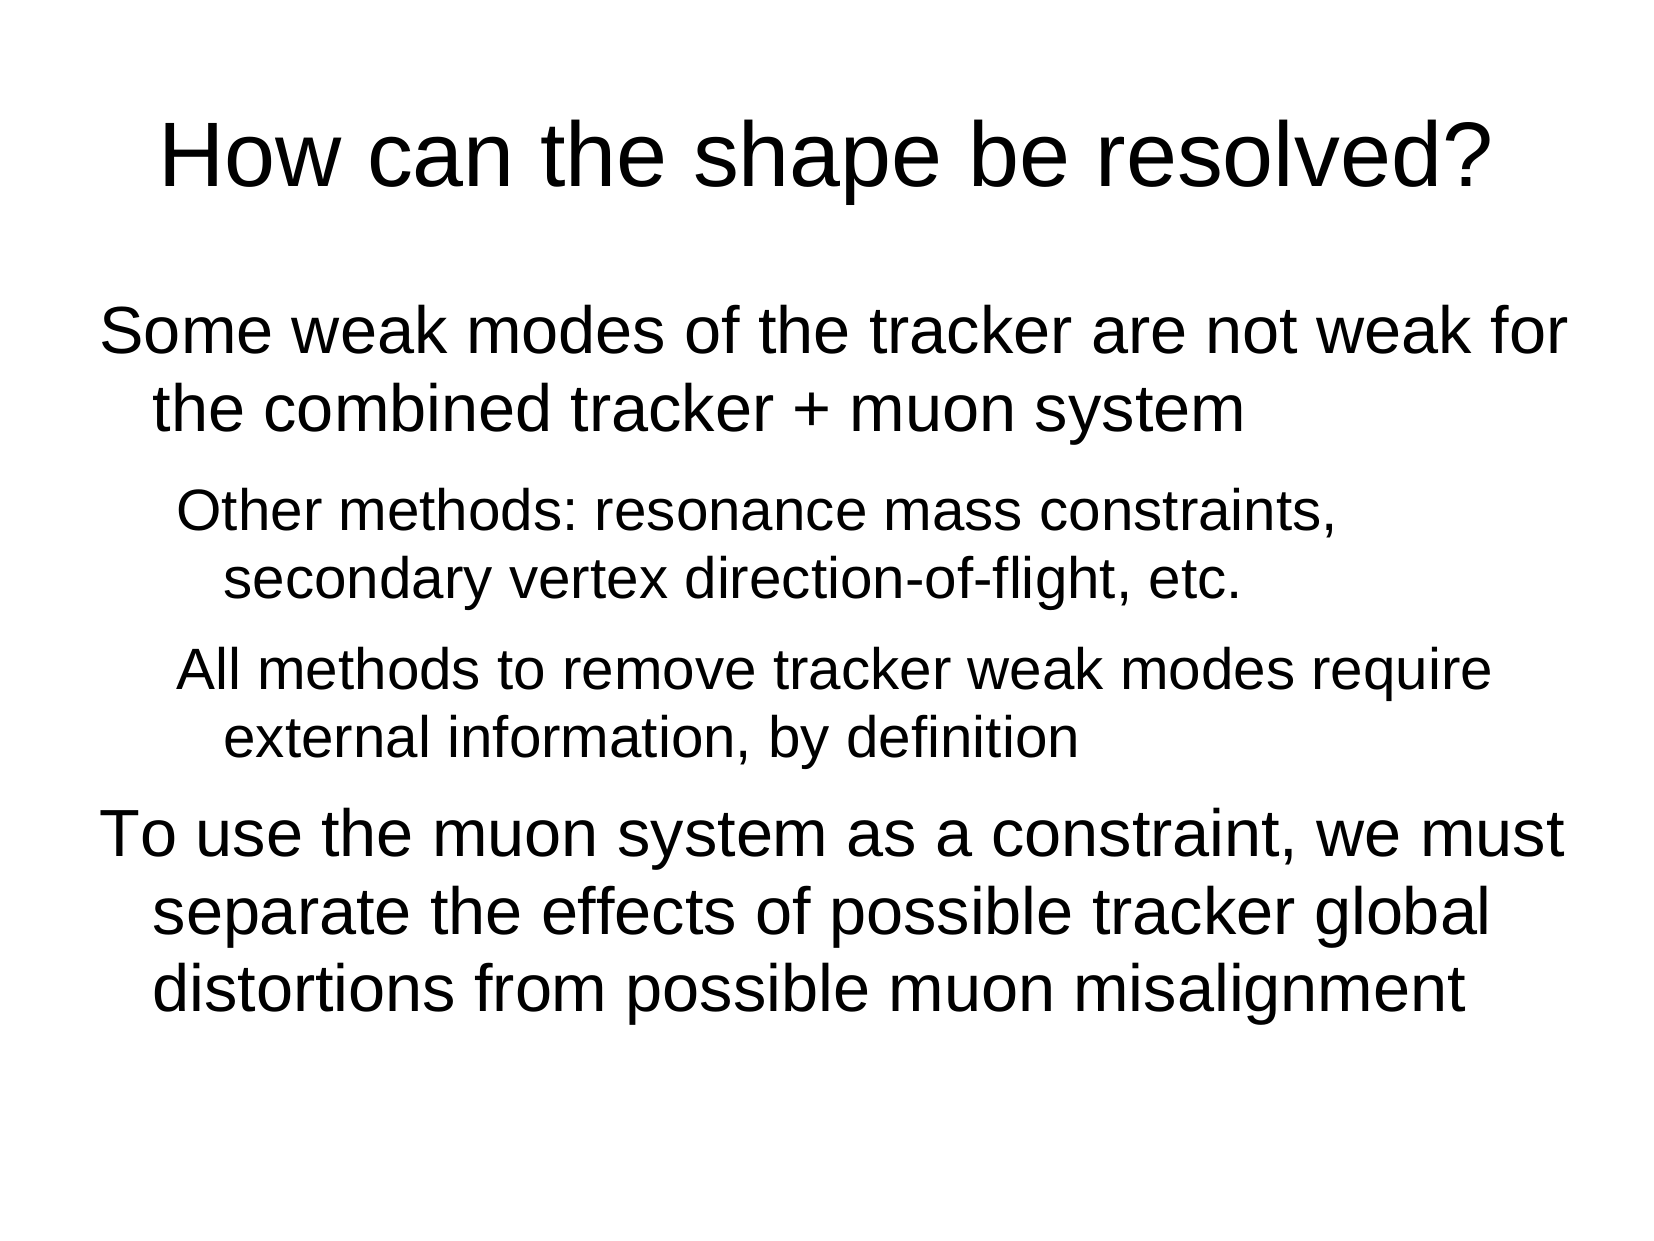

# How can the shape be resolved?
Some weak modes of the tracker are not weak for the combined tracker + muon system
Other methods: resonance mass constraints, secondary vertex direction-of-flight, etc.
All methods to remove tracker weak modes require external information, by definition
To use the muon system as a constraint, we must separate the effects of possible tracker global distortions from possible muon misalignment